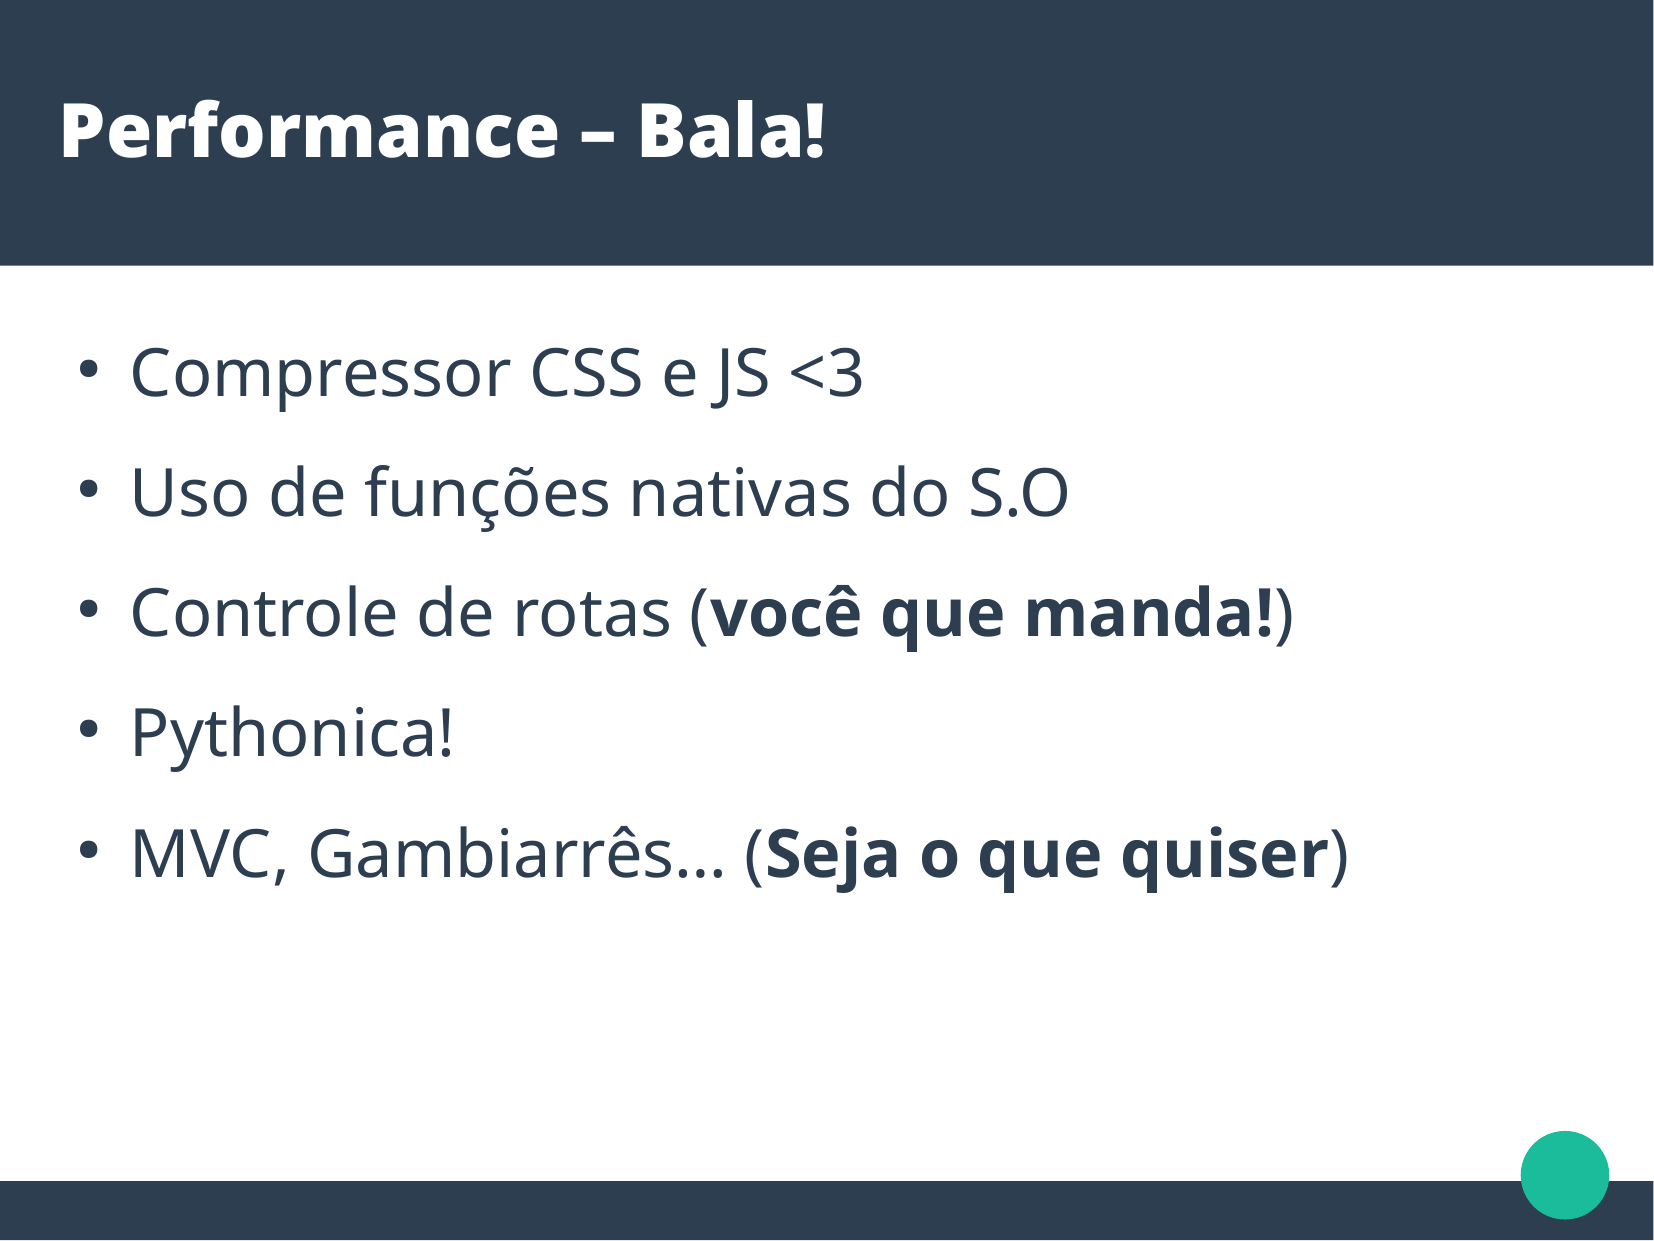

# Performance – Bala!
Compressor CSS e JS <3
Uso de funções nativas do S.O
Controle de rotas (você que manda!)
Pythonica!
MVC, Gambiarrês… (Seja o que quiser)